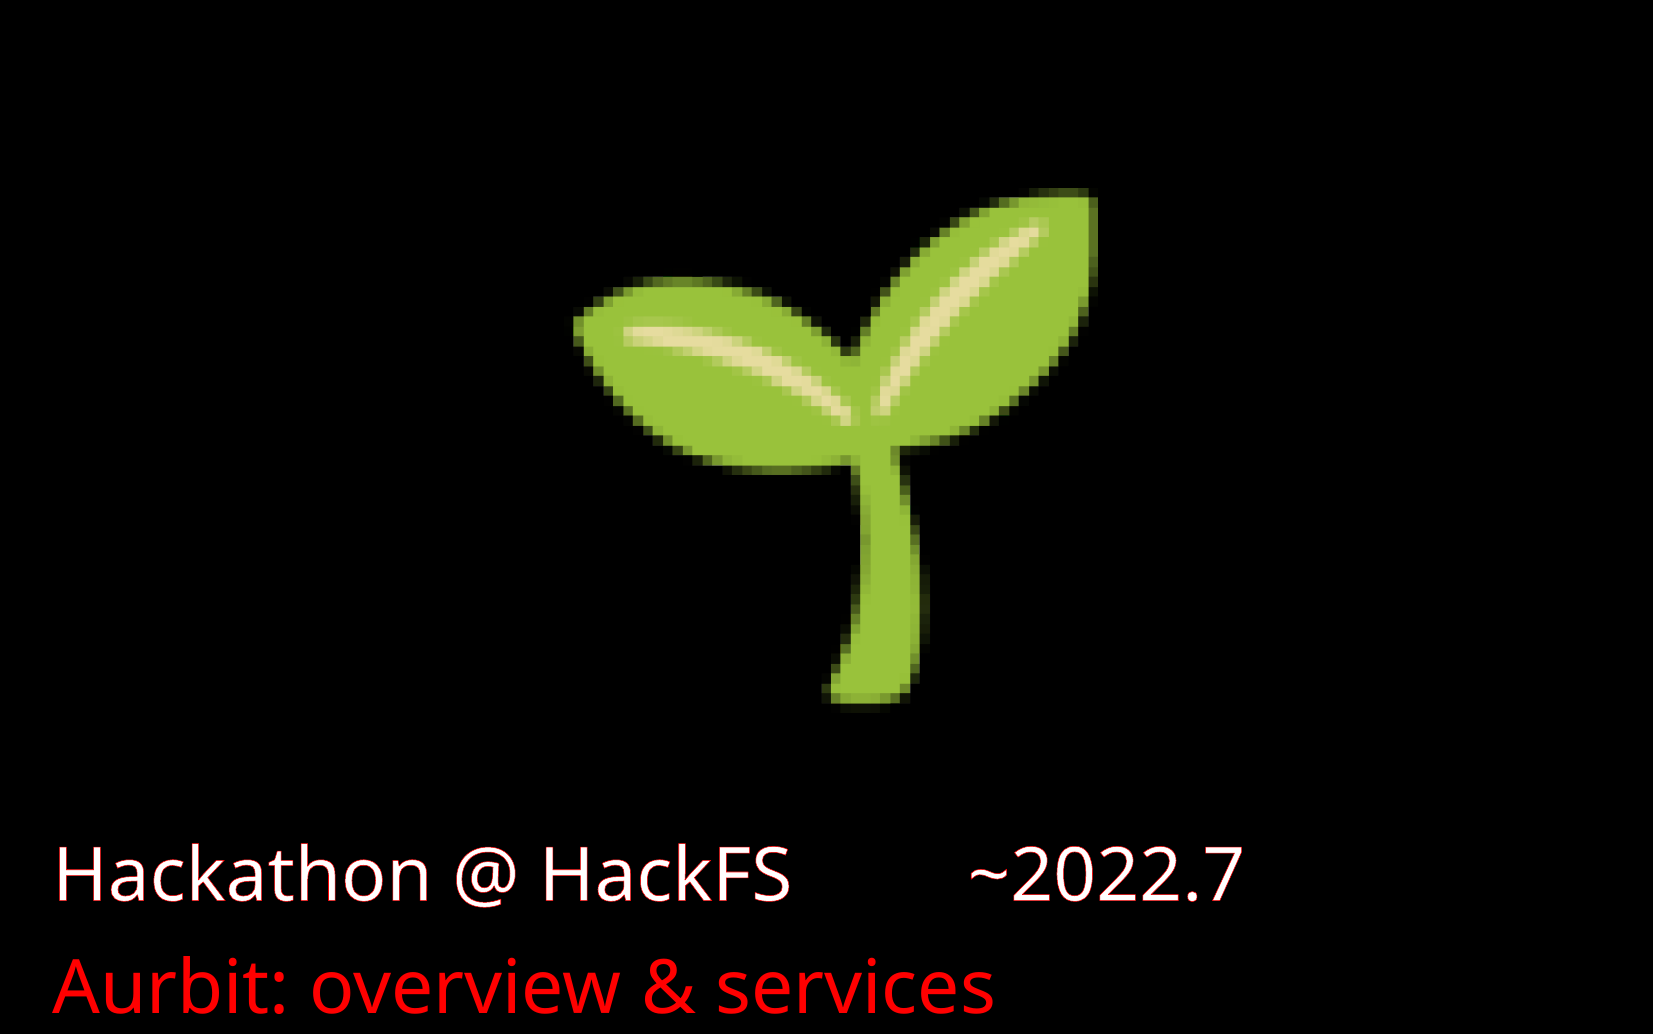

Hackathon @ HackFS ~2022.7
Aurbit: overview & services